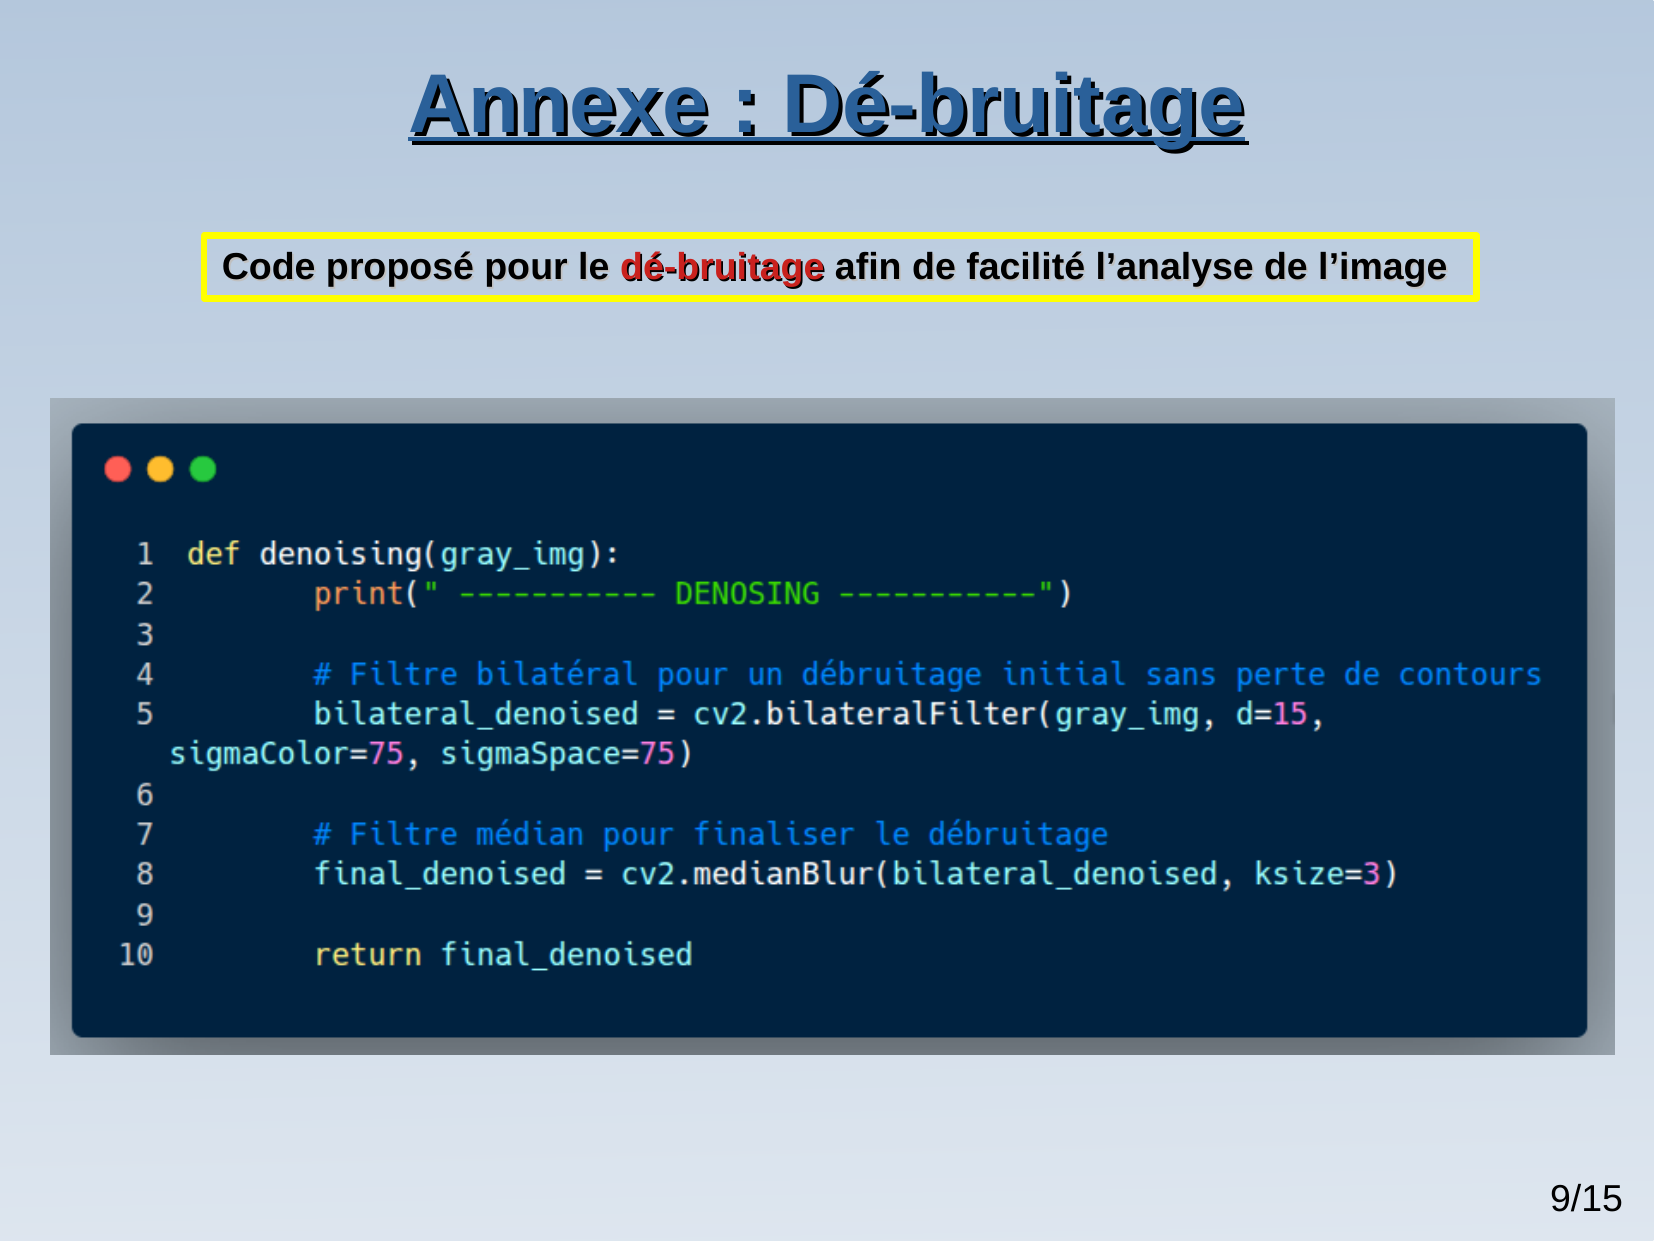

# Annexe : Dé-bruitage
Code proposé pour le dé-bruitage afin de facilité l’analyse de l’image